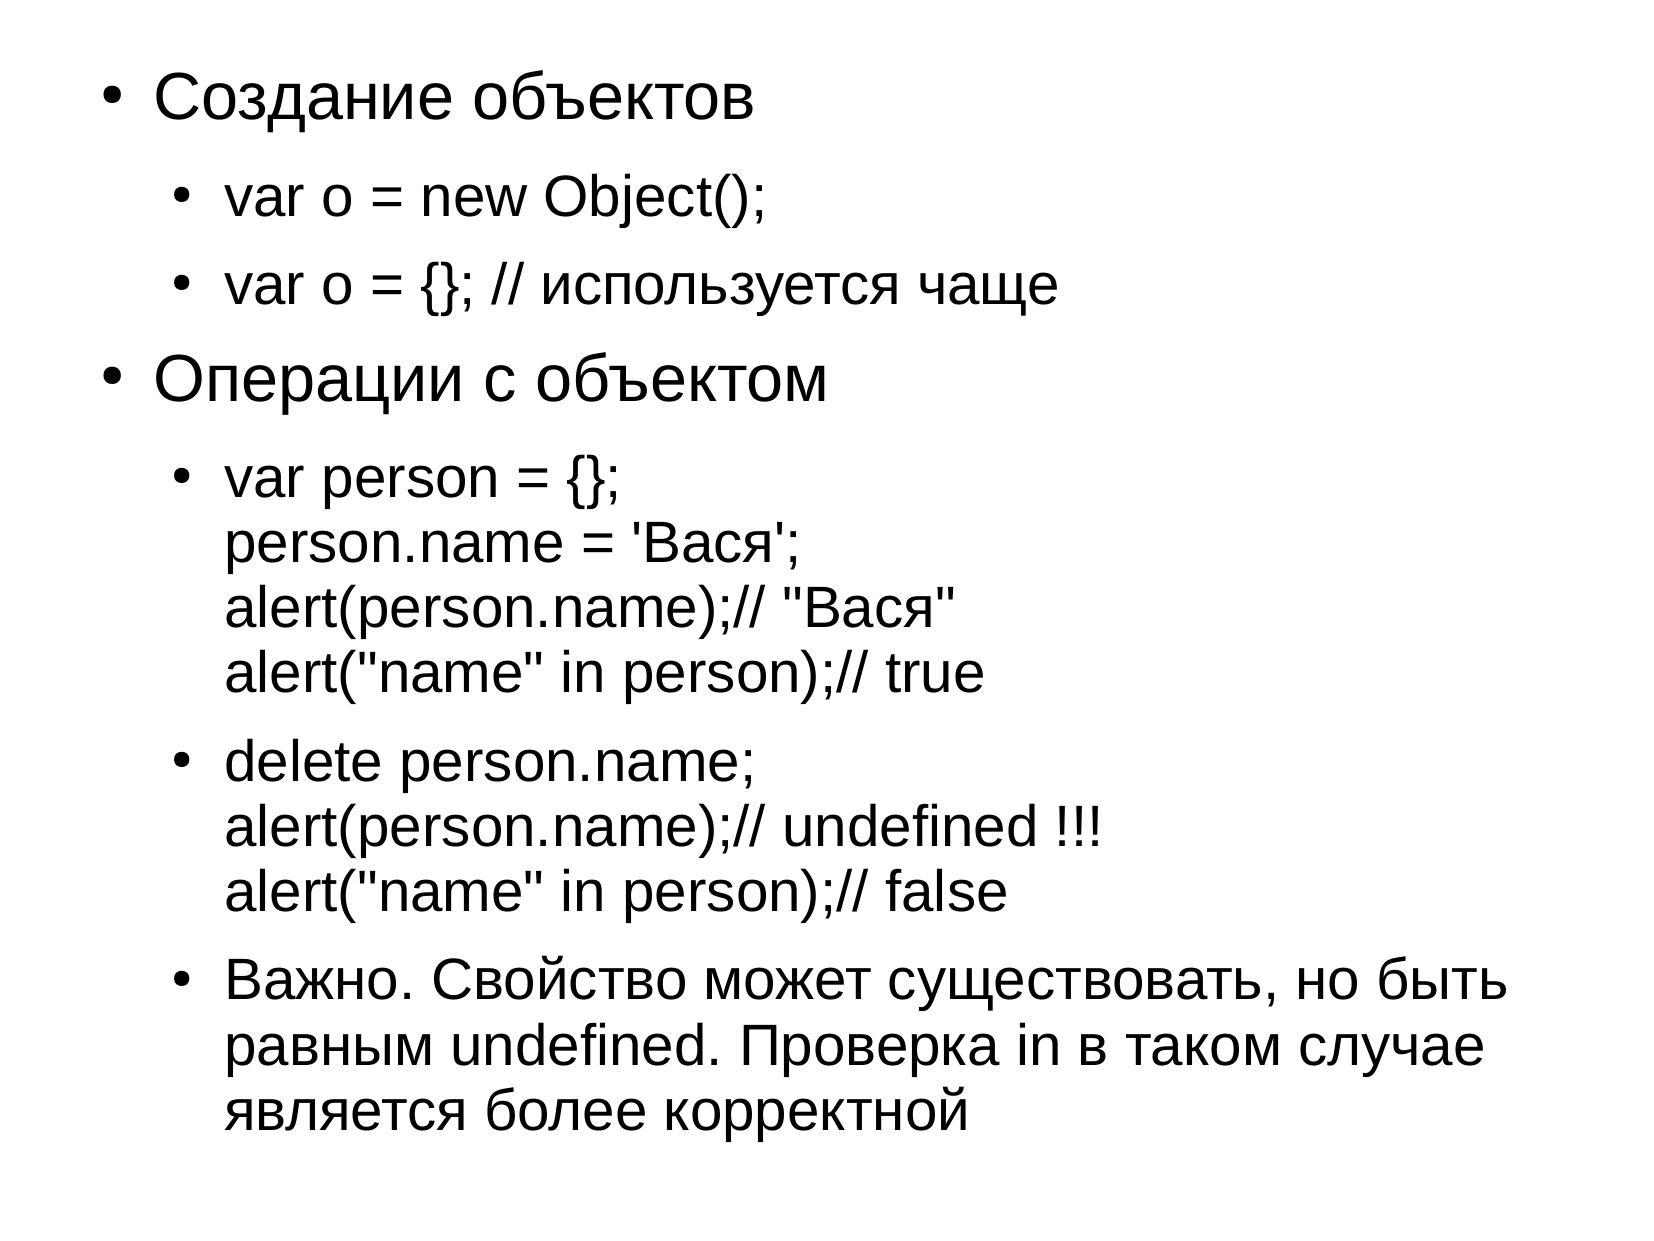

# Создание объектов
var o = new Object();
var o = {}; // используется чаще
Операции с объектом
var person = {};
person.name = 'Вася';
alert(person.name);// "Вася"
alert("name" in person);// true
delete person.name;
alert(person.name);// undefined !!!
alert("name" in person);// false
Важно. Свойство может существовать, но быть равным undefined. Проверка in в таком случае является более корректной